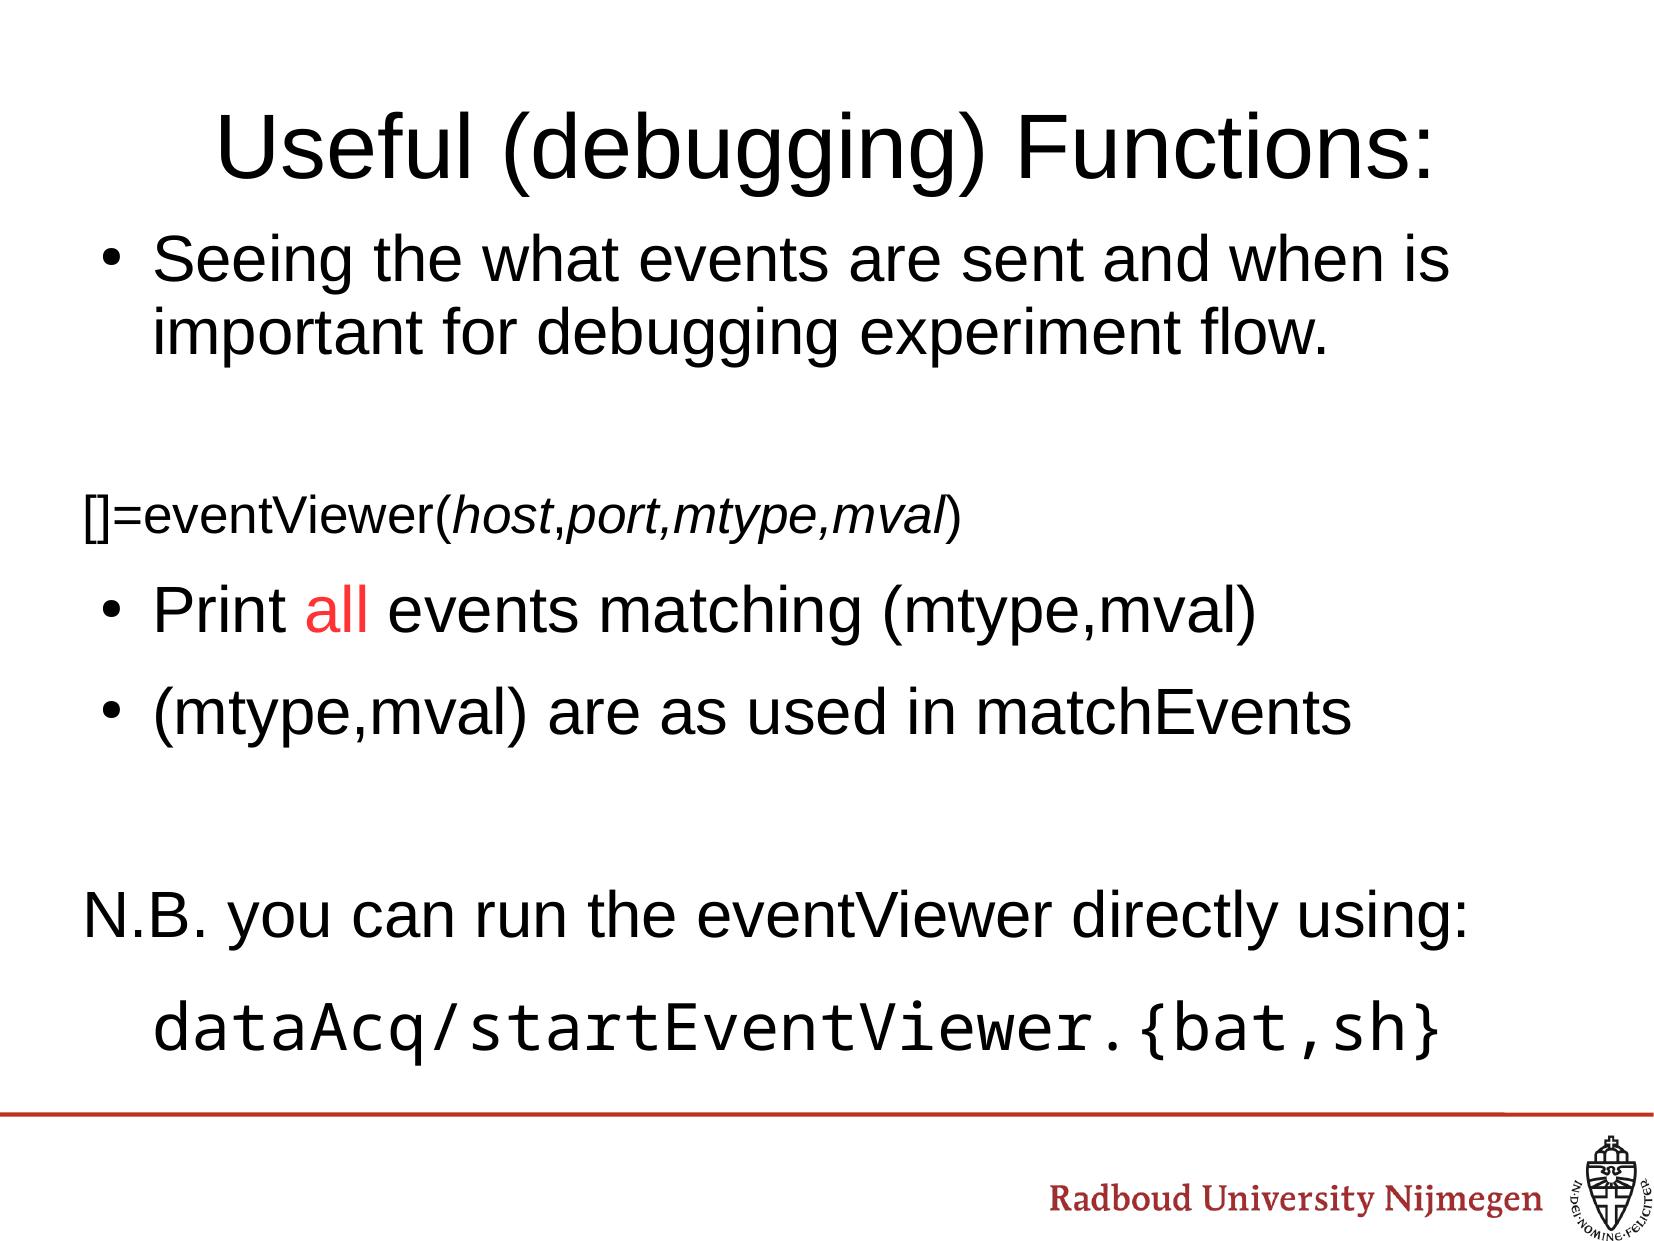

# Useful (debugging) Functions:
Seeing the what events are sent and when is important for debugging experiment flow.
[]=eventViewer(host,port,mtype,mval)
Print all events matching (mtype,mval)
(mtype,mval) are as used in matchEvents
N.B. you can run the eventViewer directly using:
dataAcq/startEventViewer.{bat,sh}